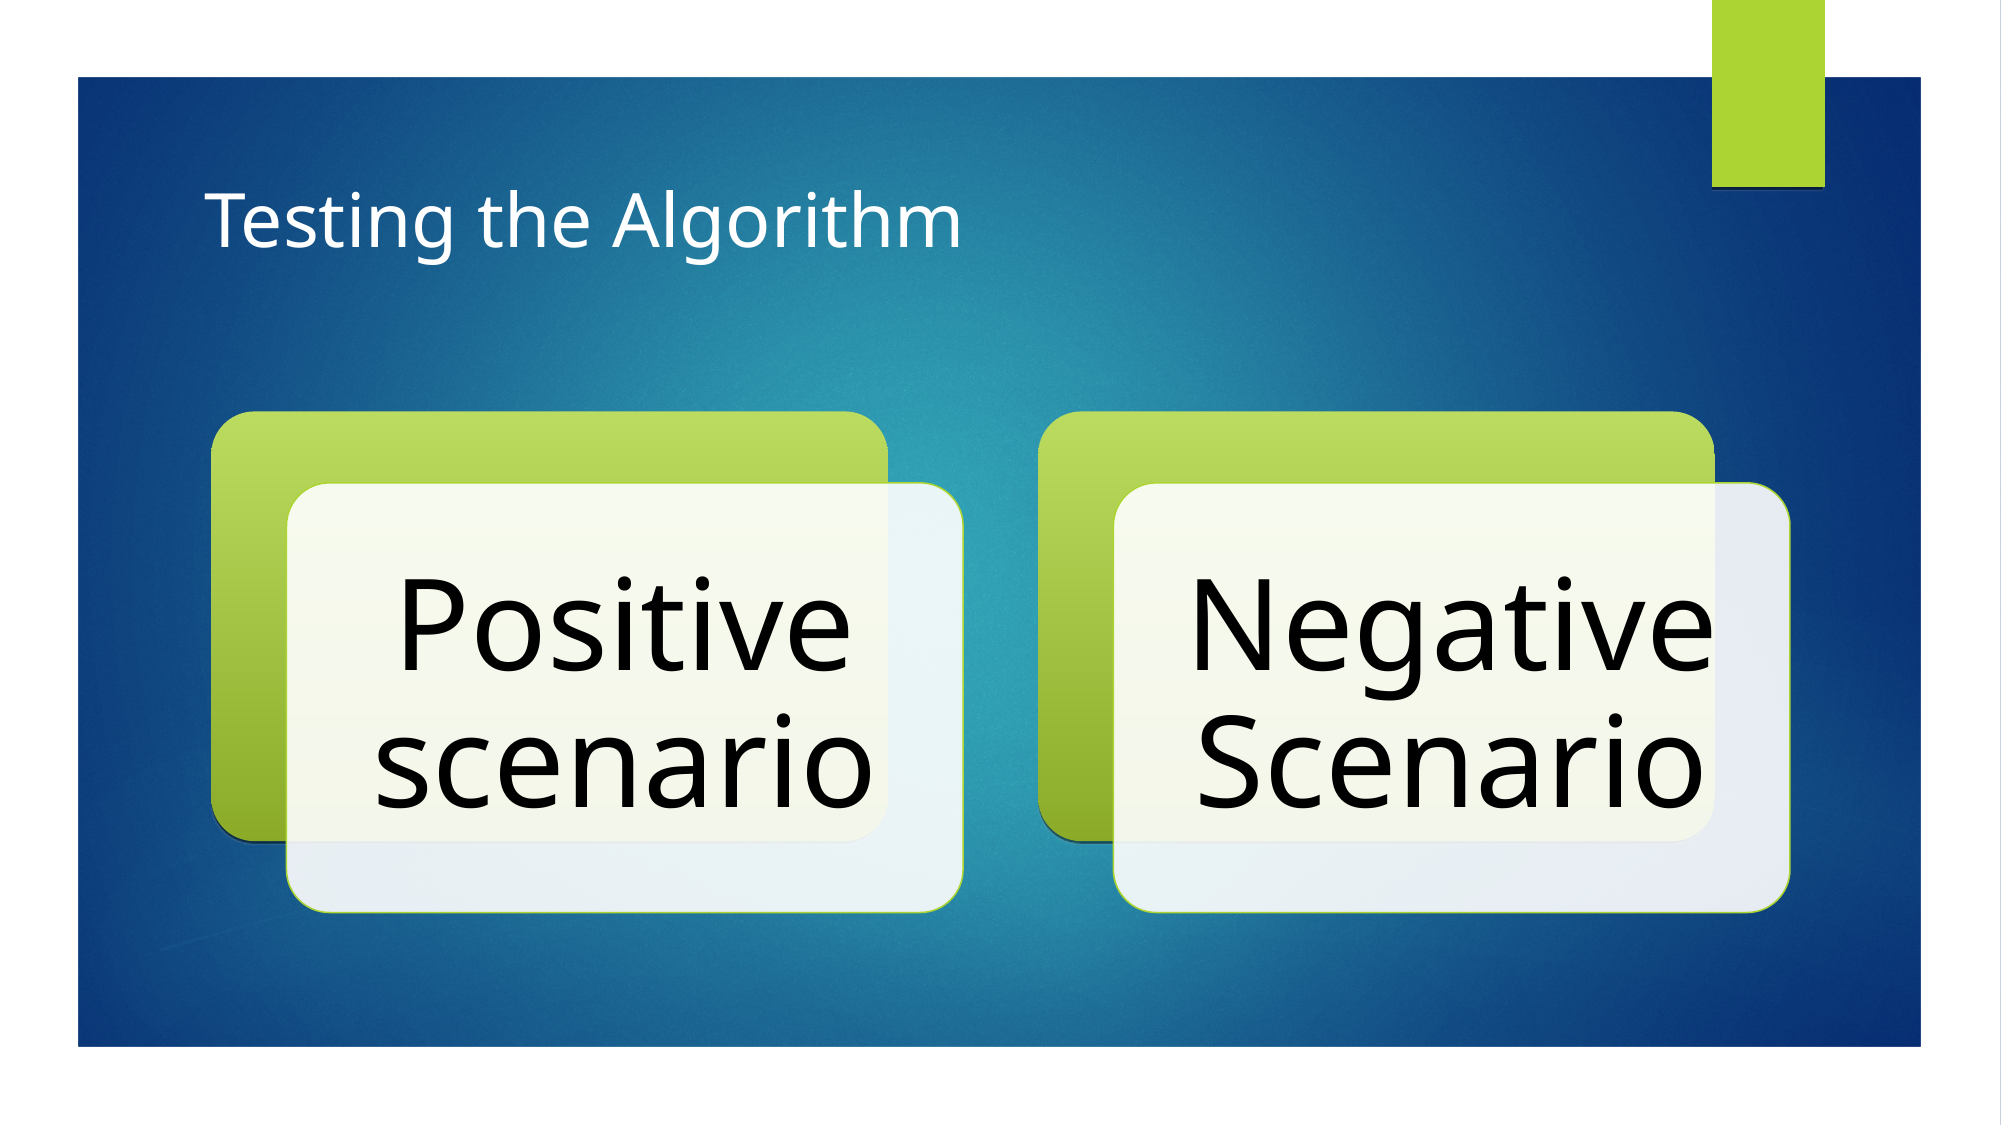

# Testing the Algorithm
Positive scenario
Negative Scenario